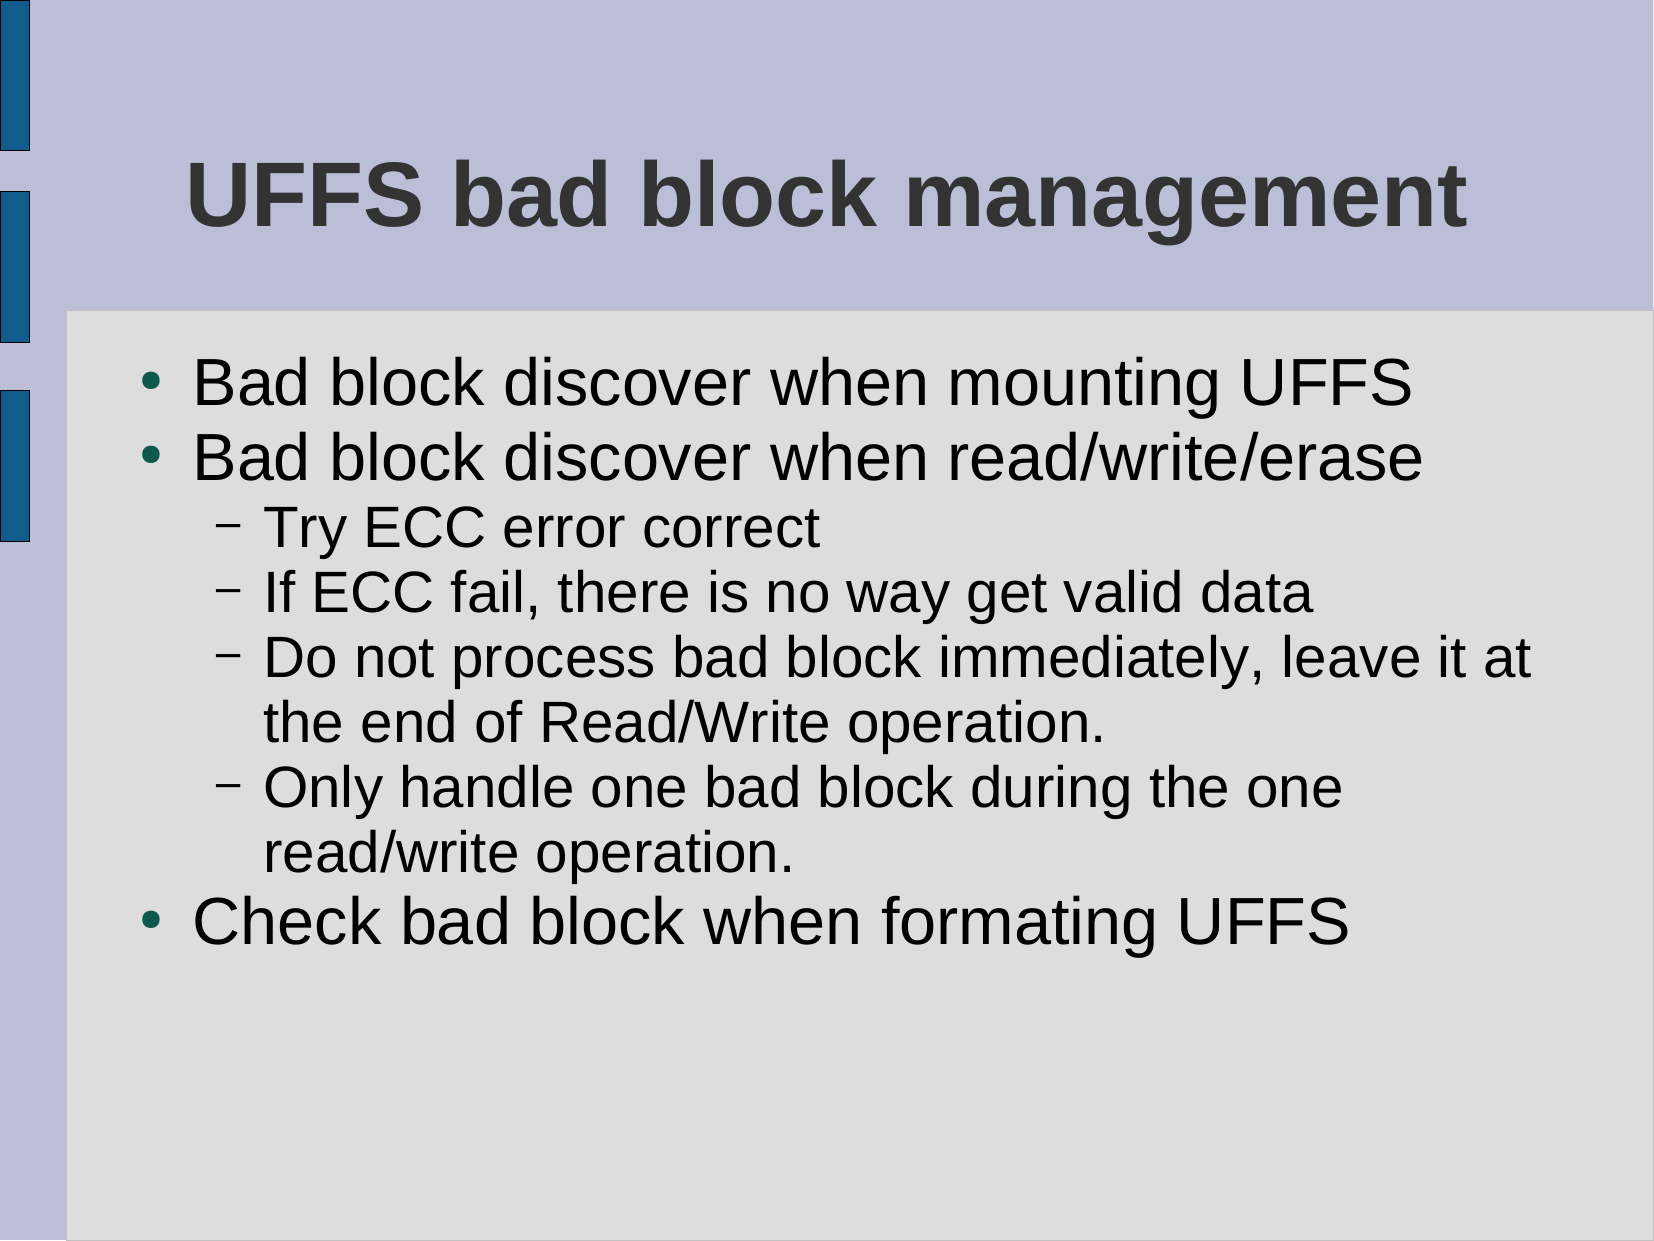

# UFFS bad block management
Bad block discover when mounting UFFS
Bad block discover when read/write/erase
Try ECC error correct
If ECC fail, there is no way get valid data
Do not process bad block immediately, leave it at the end of Read/Write operation.
Only handle one bad block during the one read/write operation.
Check bad block when formating UFFS